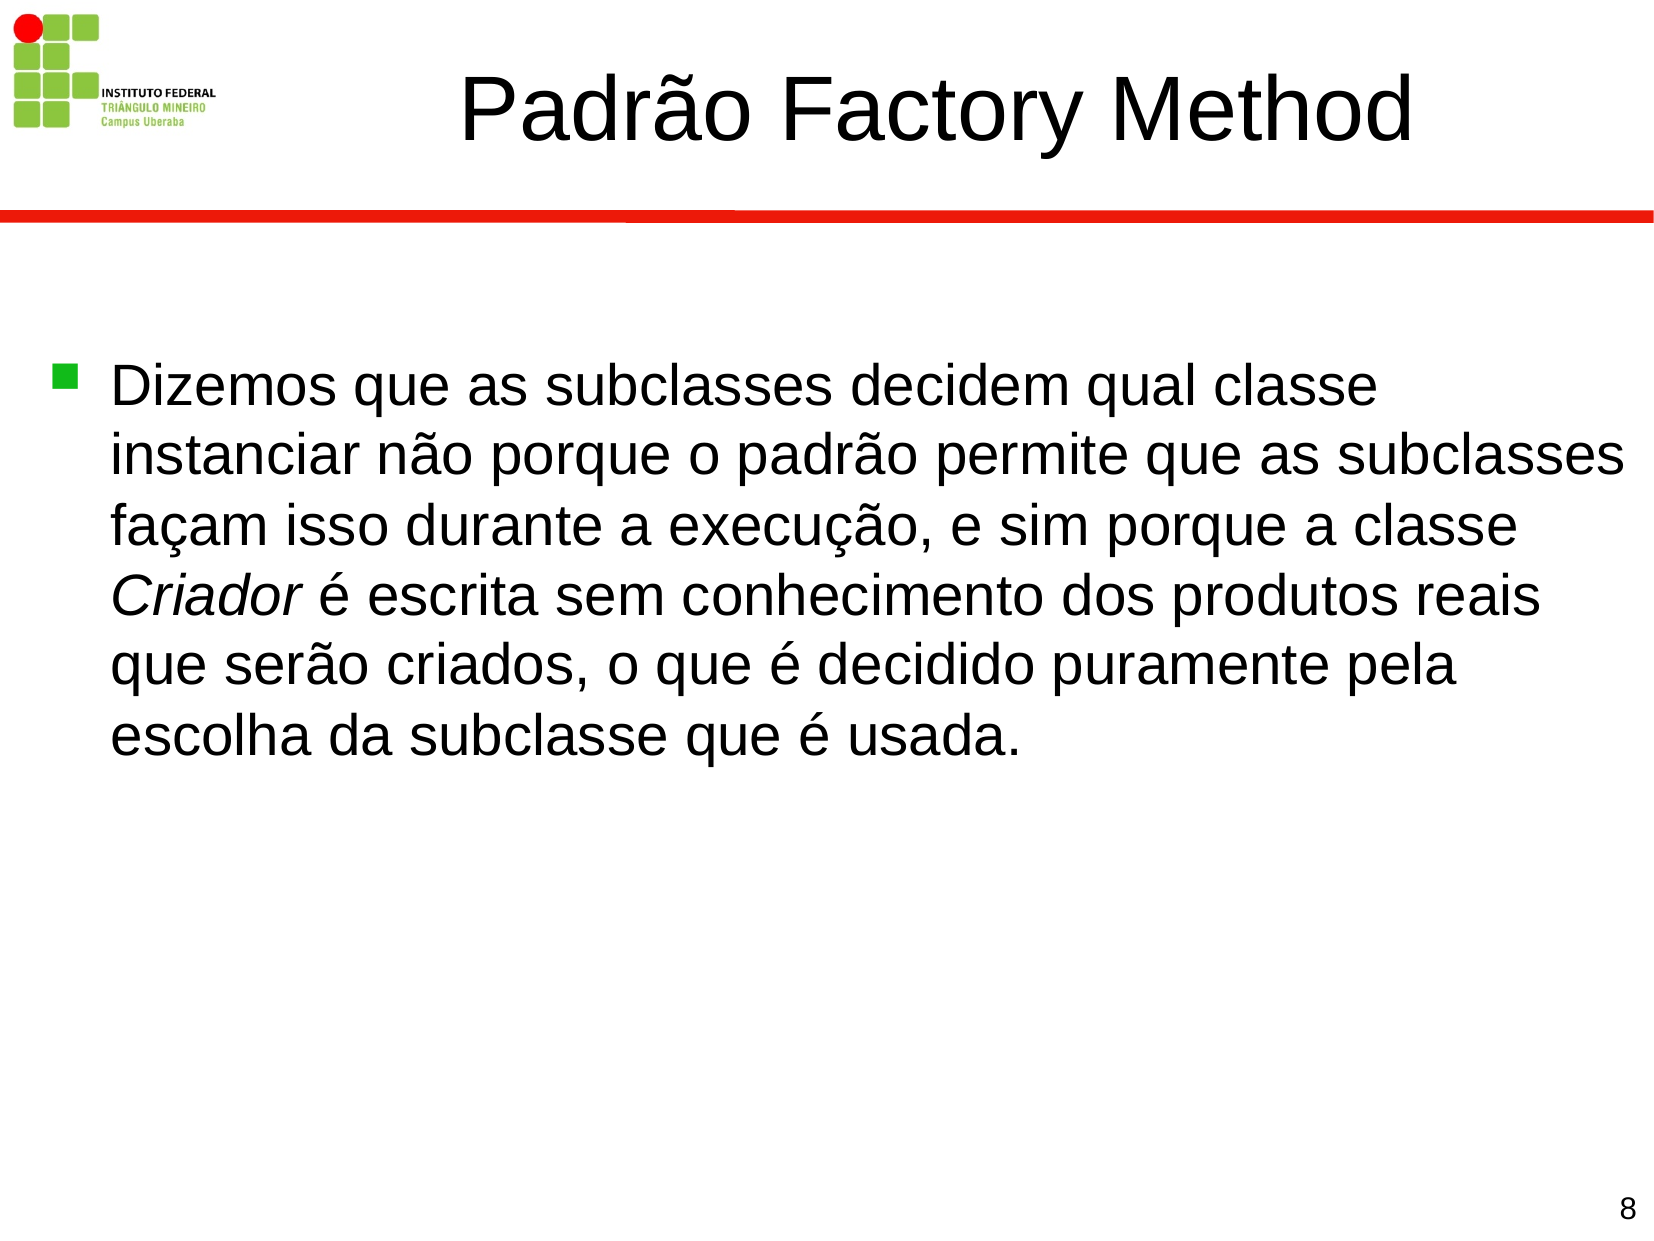

Padrão Factory Method
Dizemos que as subclasses decidem qual classe instanciar não porque o padrão permite que as subclasses façam isso durante a execução, e sim porque a classe Criador é escrita sem conhecimento dos produtos reais que serão criados, o que é decidido puramente pela escolha da subclasse que é usada.